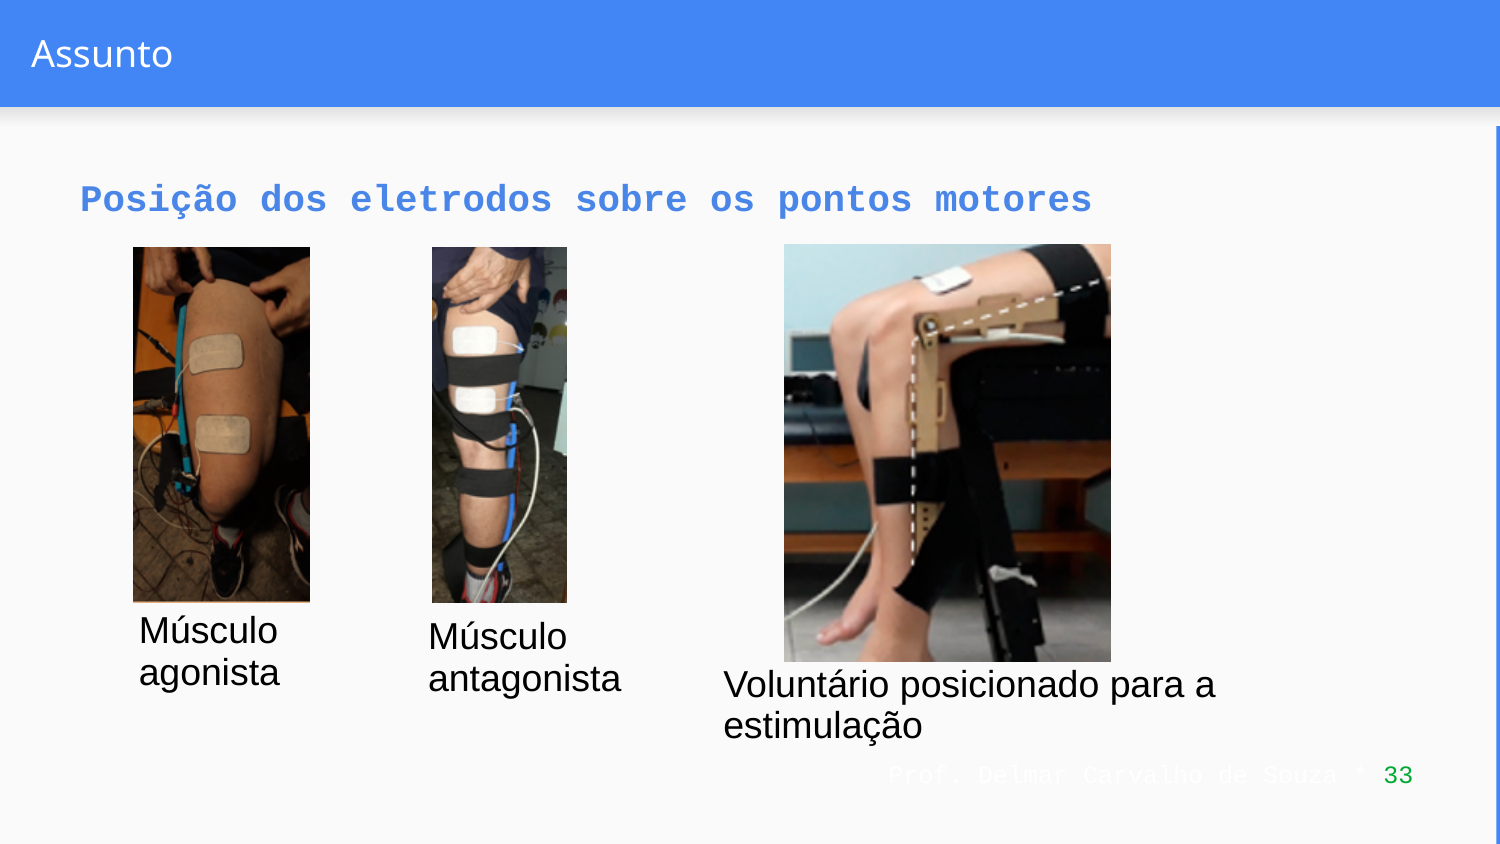

# Assunto
Posição dos eletrodos sobre os pontos motores
Músculo
agonista
Músculo
antagonista
Voluntário posicionado para a estimulação